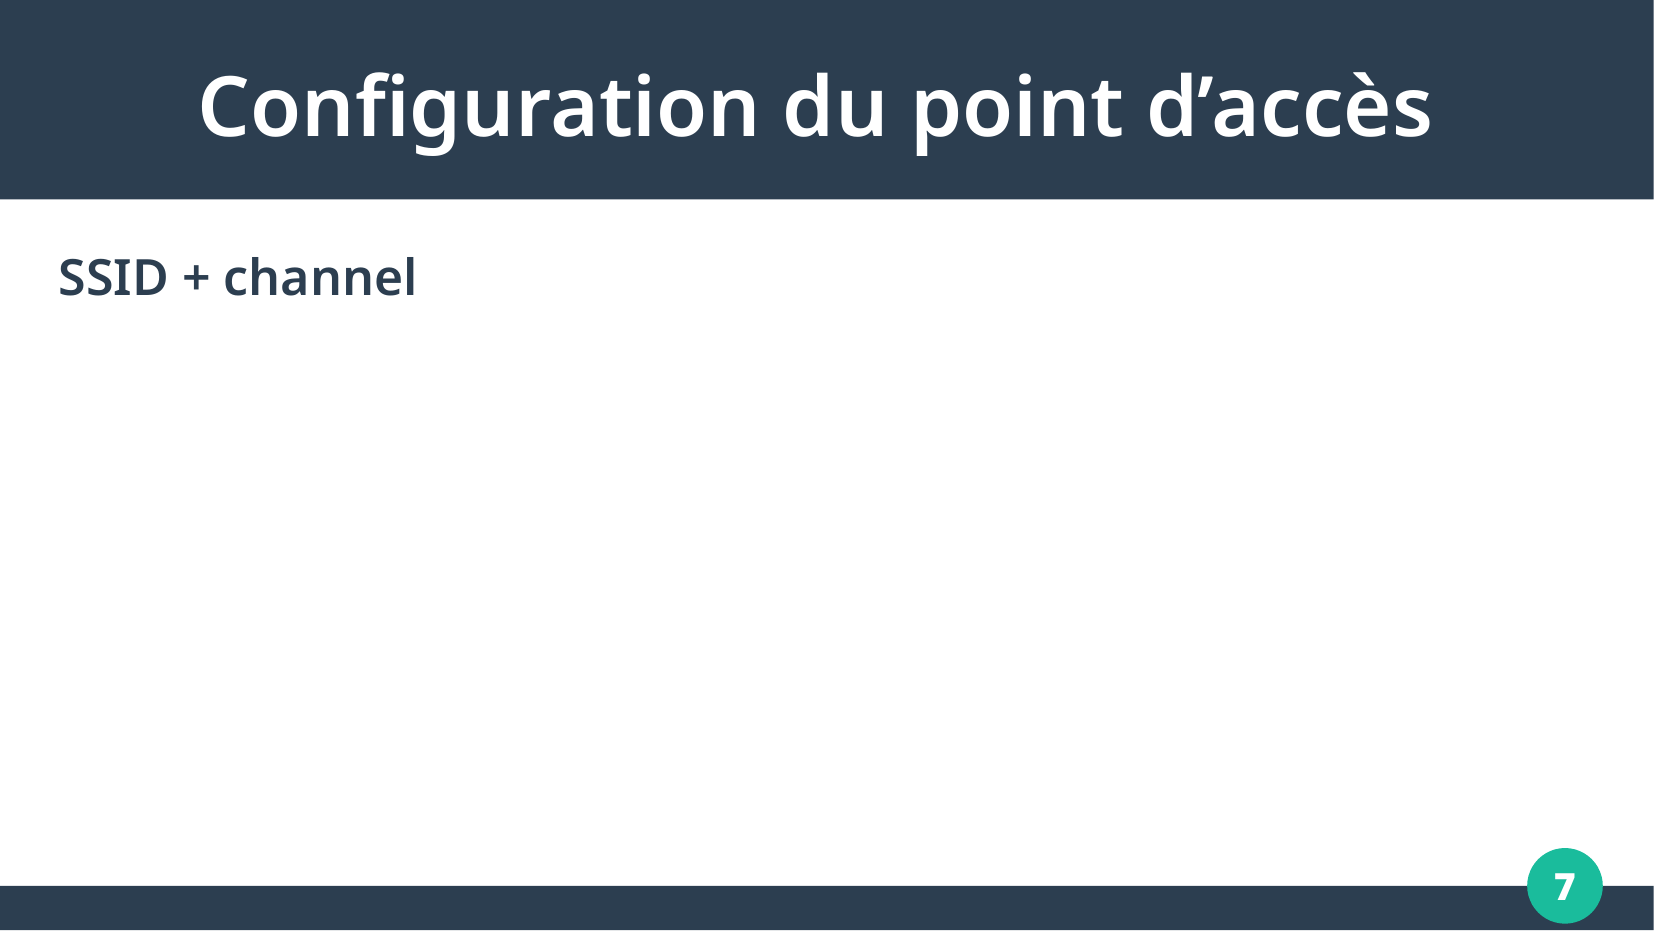

# Configuration du point d’accès
SSID + channel